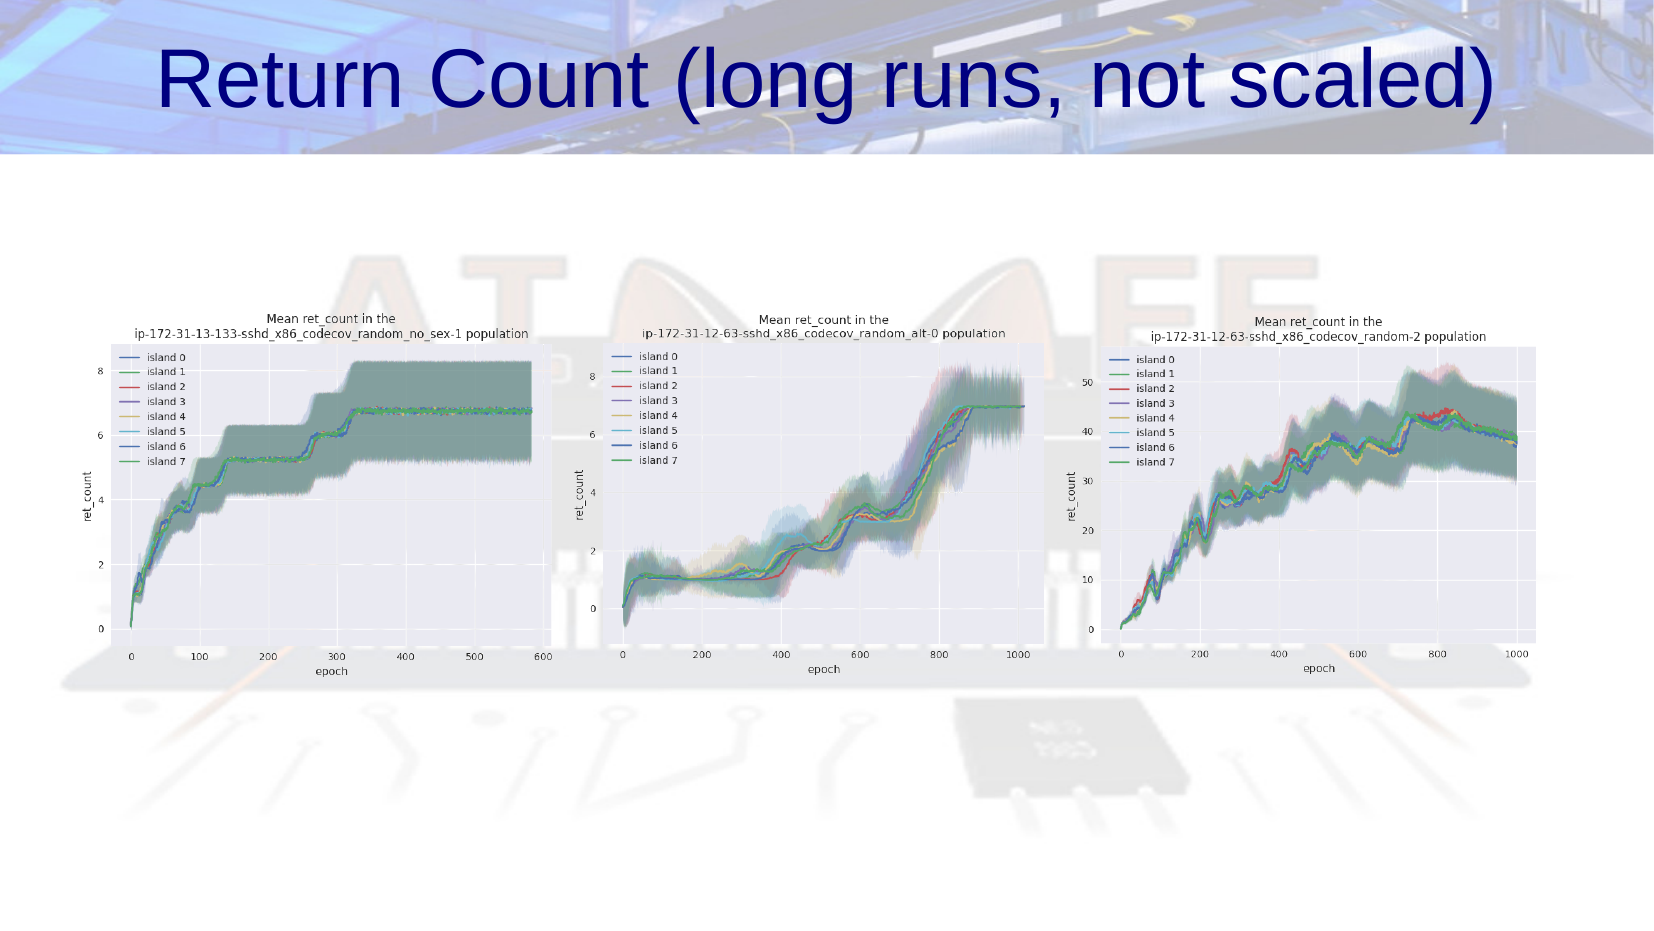

# Return Count (long runs, not scaled)